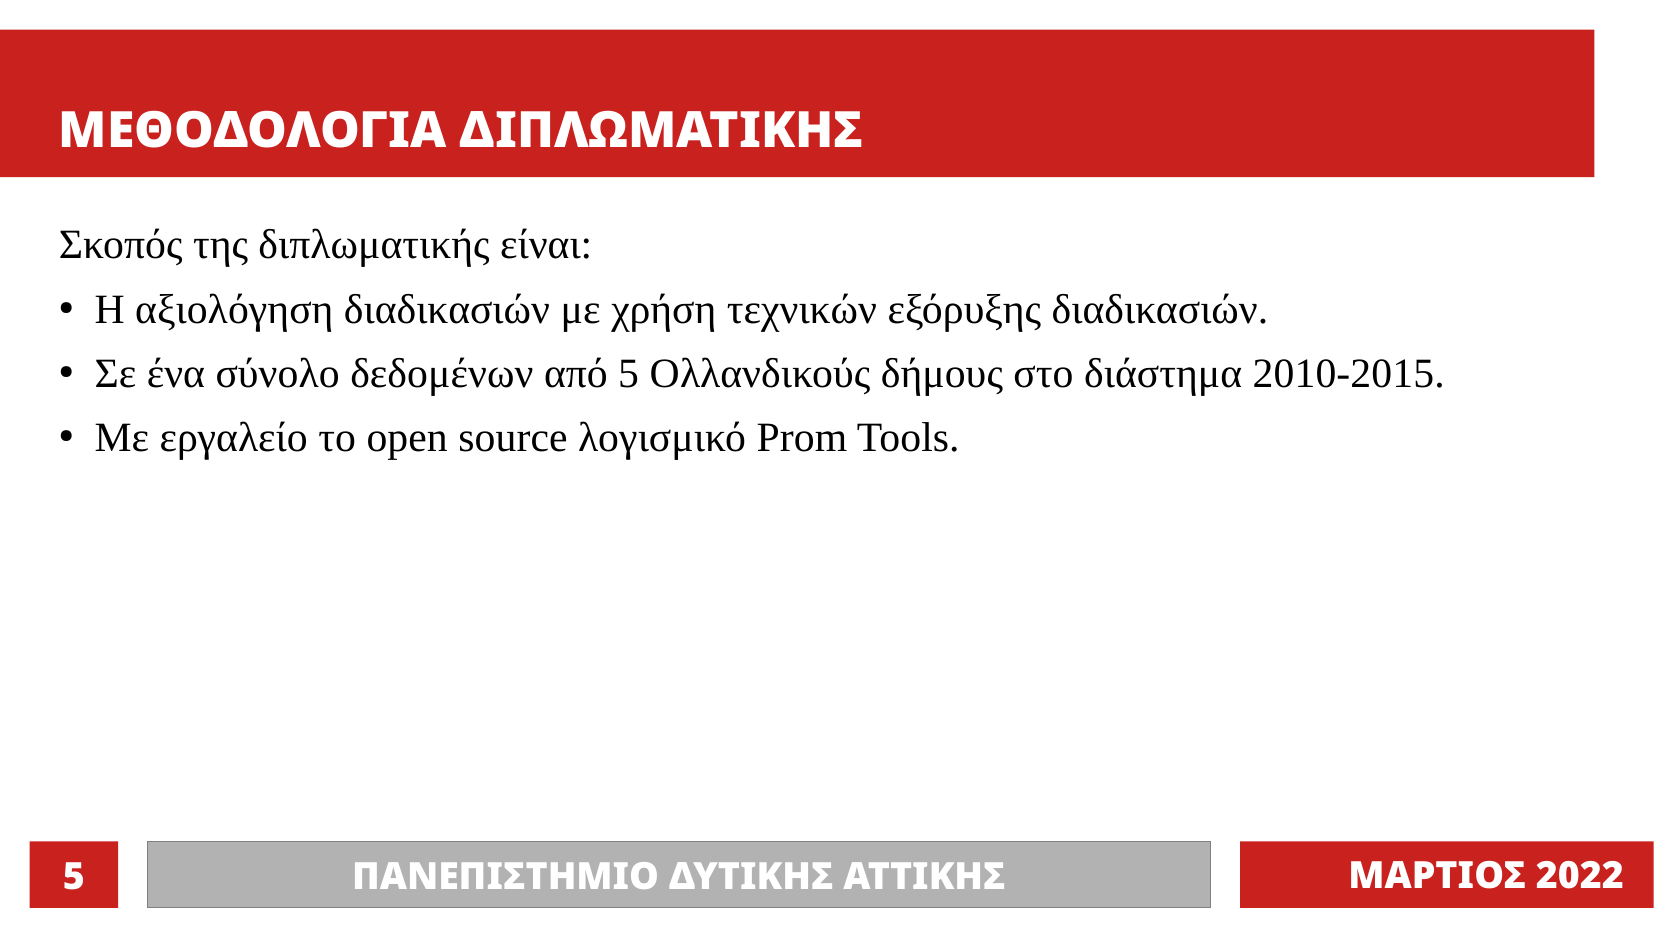

# ΜΕΘΟΔΟΛΟΓΙΑ ΔΙΠΛΩΜΑΤΙΚΗΣ
Σκοπός της διπλωματικής είναι:
Η αξιολόγηση διαδικασιών με χρήση τεχνικών εξόρυξης διαδικασιών.
Σε ένα σύνολο δεδομένων από 5 Ολλανδικούς δήμους στο διάστημα 2010-2015.
Με εργαλείο το open source λογισμικό Prom Tools.
5
ΠΑΝΕΠΙΣΤΗΜΙΟ ΔΥΤΙΚΗΣ ΑΤΤΙΚΗΣ
ΜΑΡΤΙΟΣ 2022